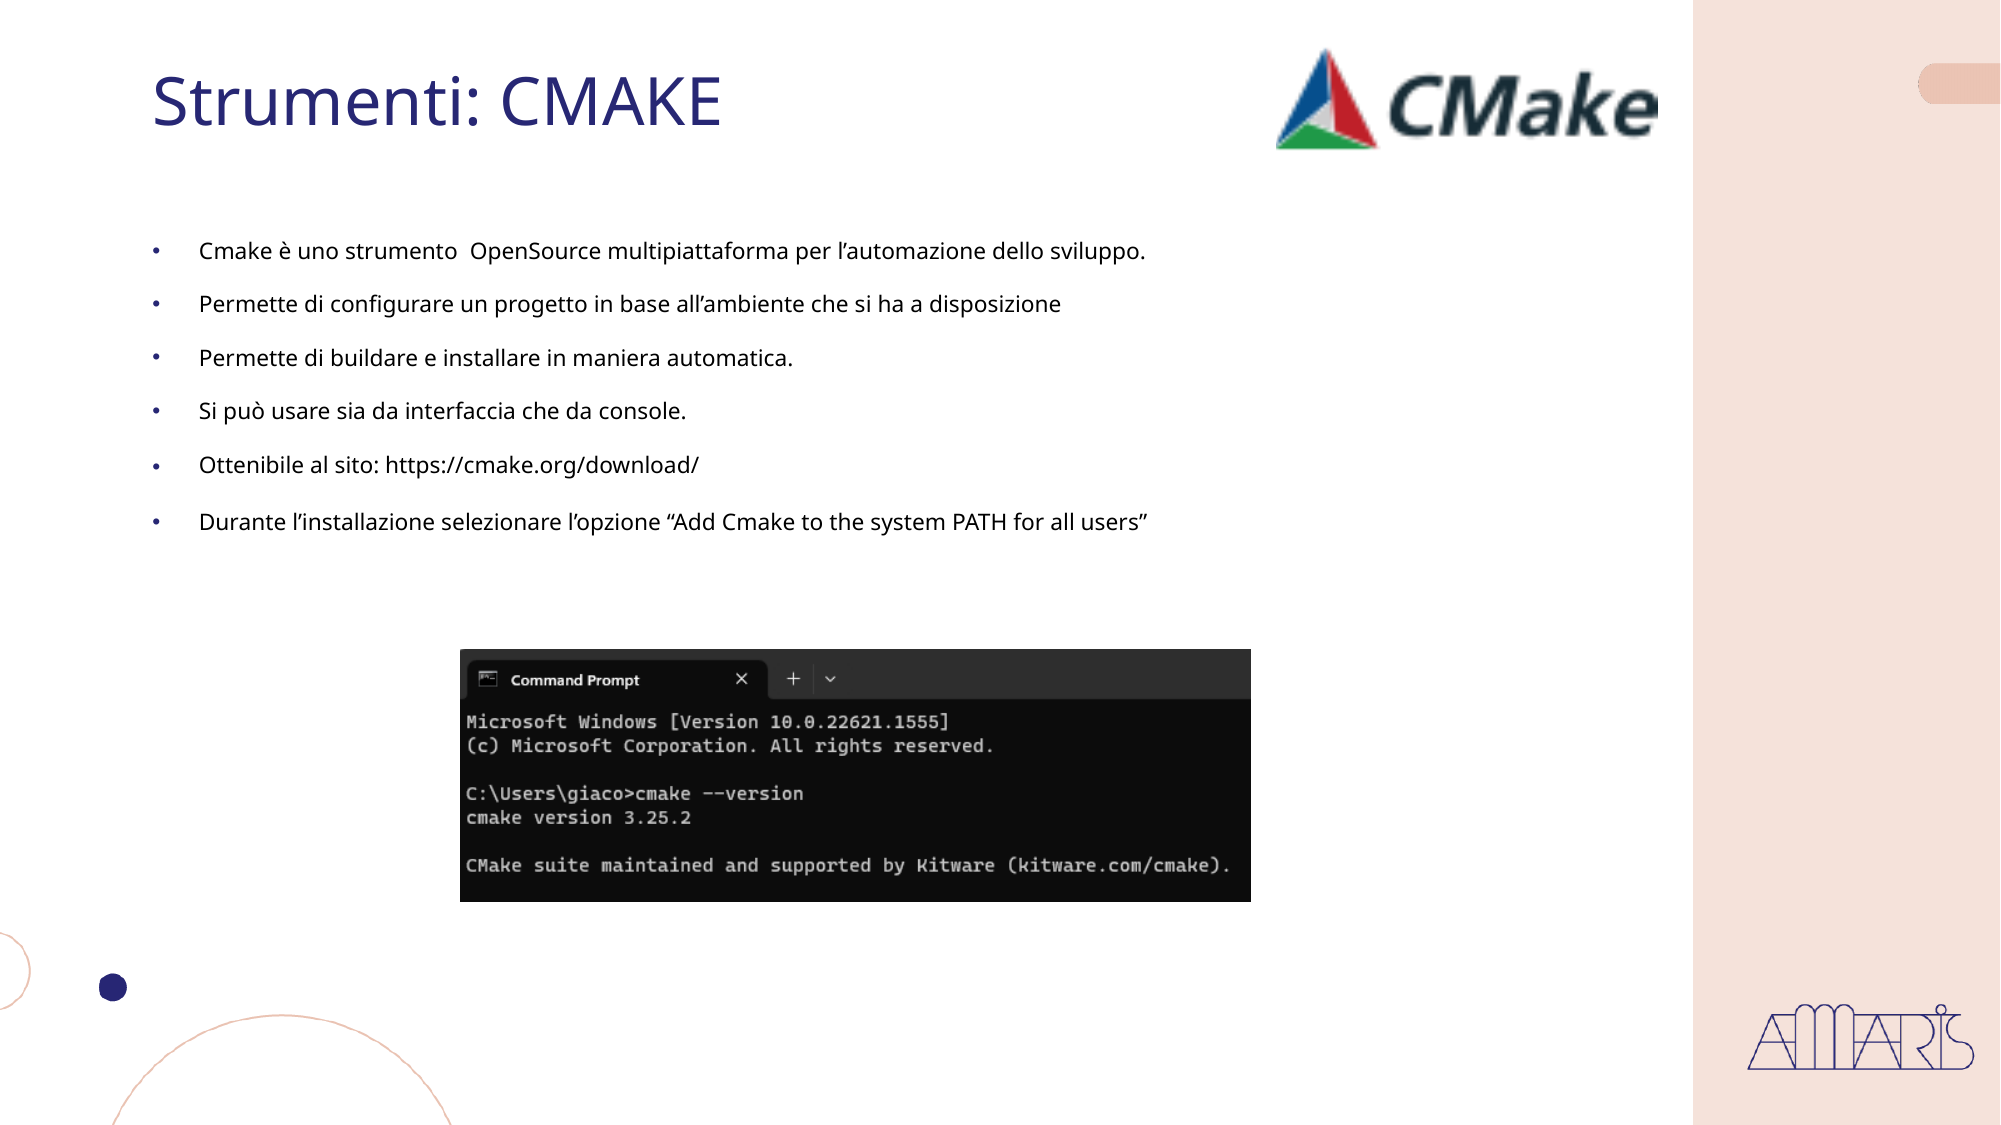

# Strumenti: CMAKE
Cmake è uno strumento OpenSource multipiattaforma per l’automazione dello sviluppo.
Permette di configurare un progetto in base all’ambiente che si ha a disposizione
Permette di buildare e installare in maniera automatica.
Si può usare sia da interfaccia che da console.
Ottenibile al sito: https://cmake.org/download/
Durante l’installazione selezionare l’opzione “Add Cmake to the system PATH for all users”